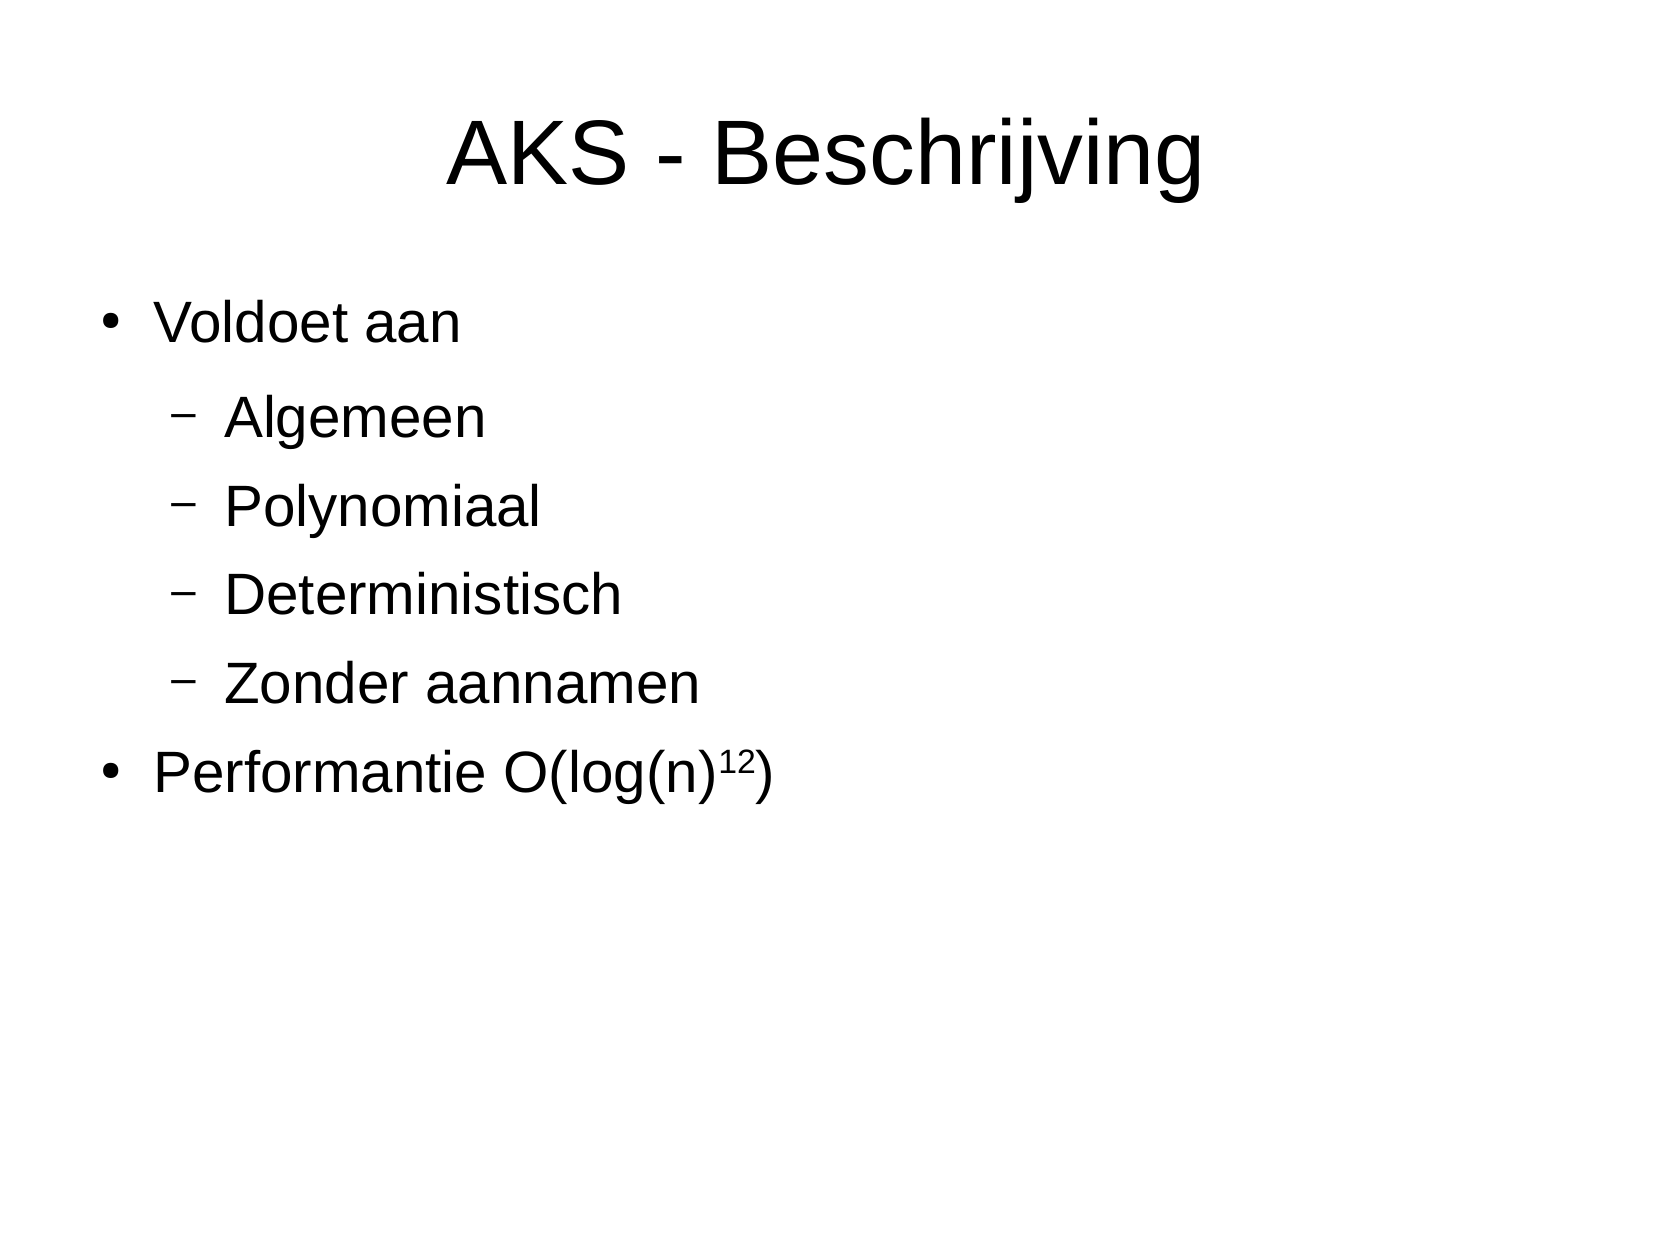

# AKS - Beschrijving
Voldoet aan
Algemeen
Polynomiaal
Deterministisch
Zonder aannamen
Performantie O(log(n)12)